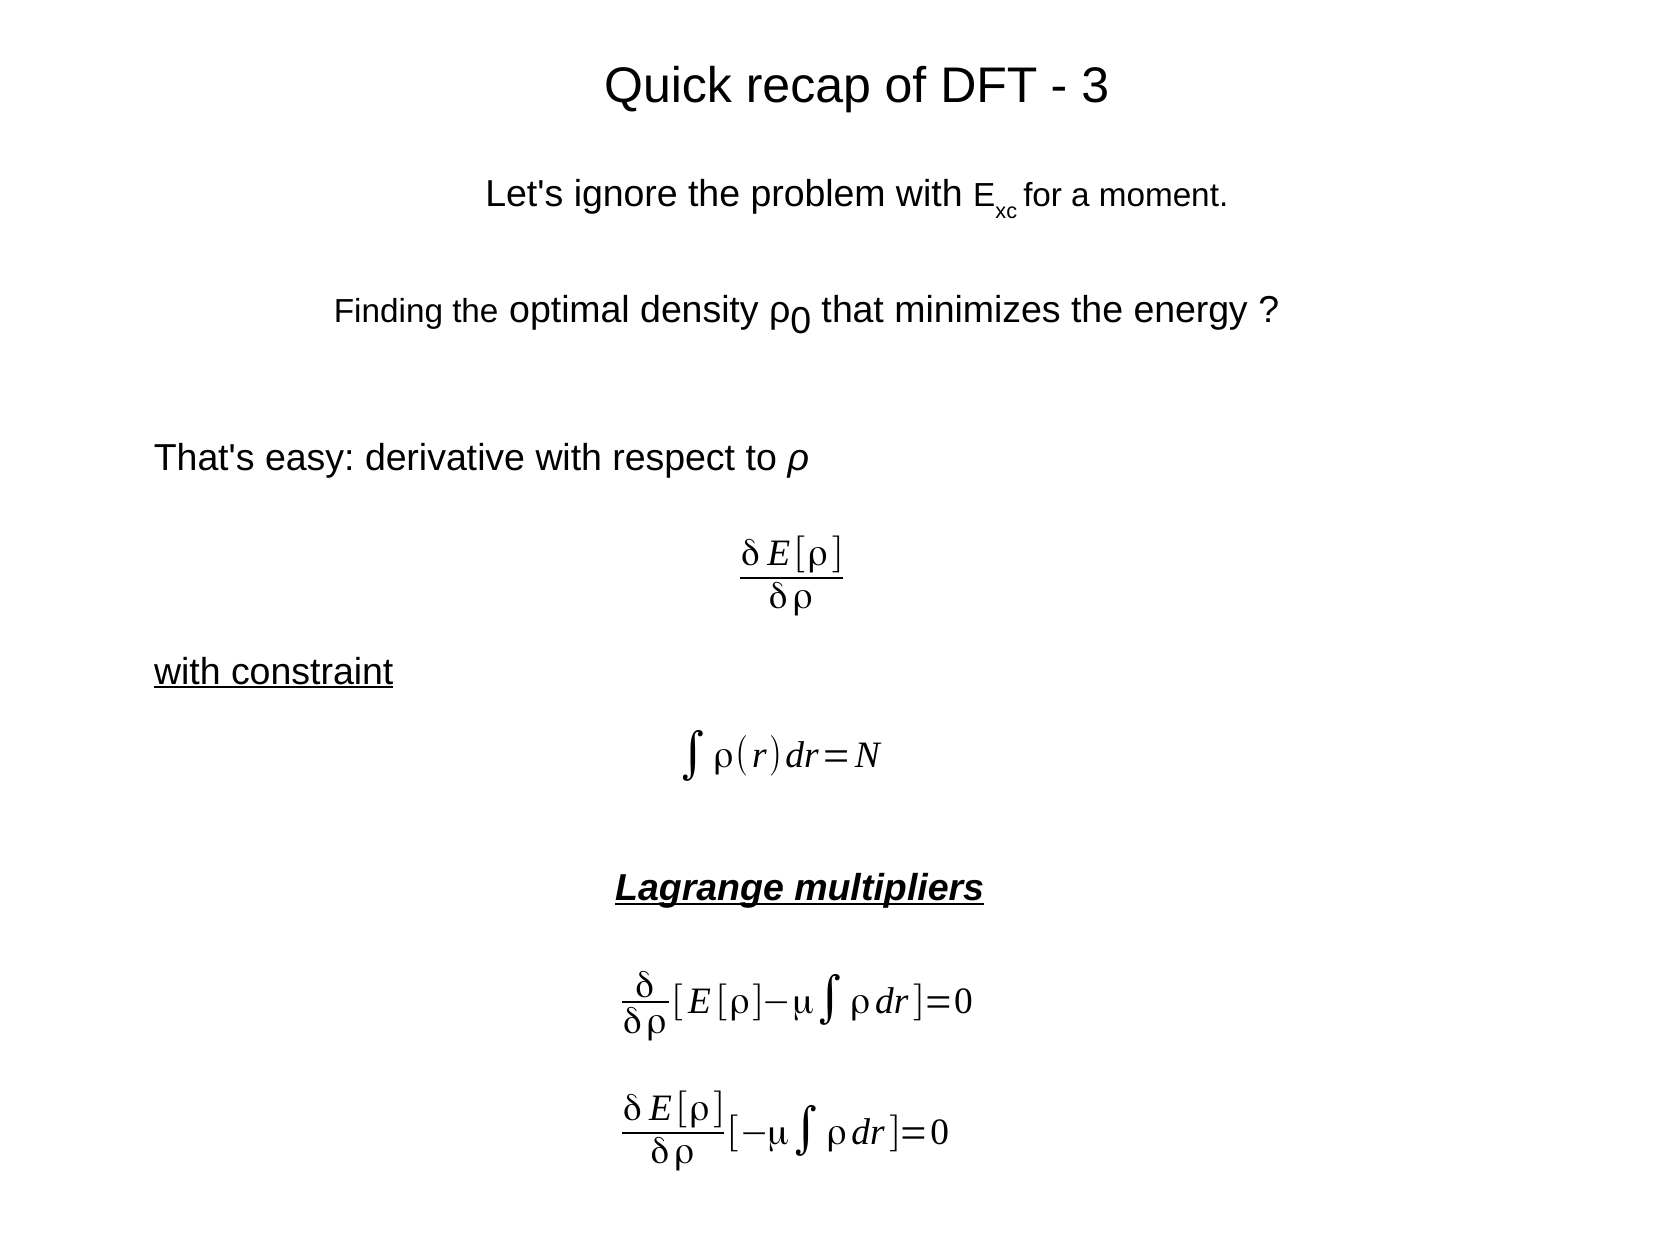

Quick recap of DFT - 3
Let's ignore the problem with Exc for a moment.
Finding the optimal density ρ0 that minimizes the energy ?
That's easy: derivative with respect to ρ
with constraint
Lagrange multipliers